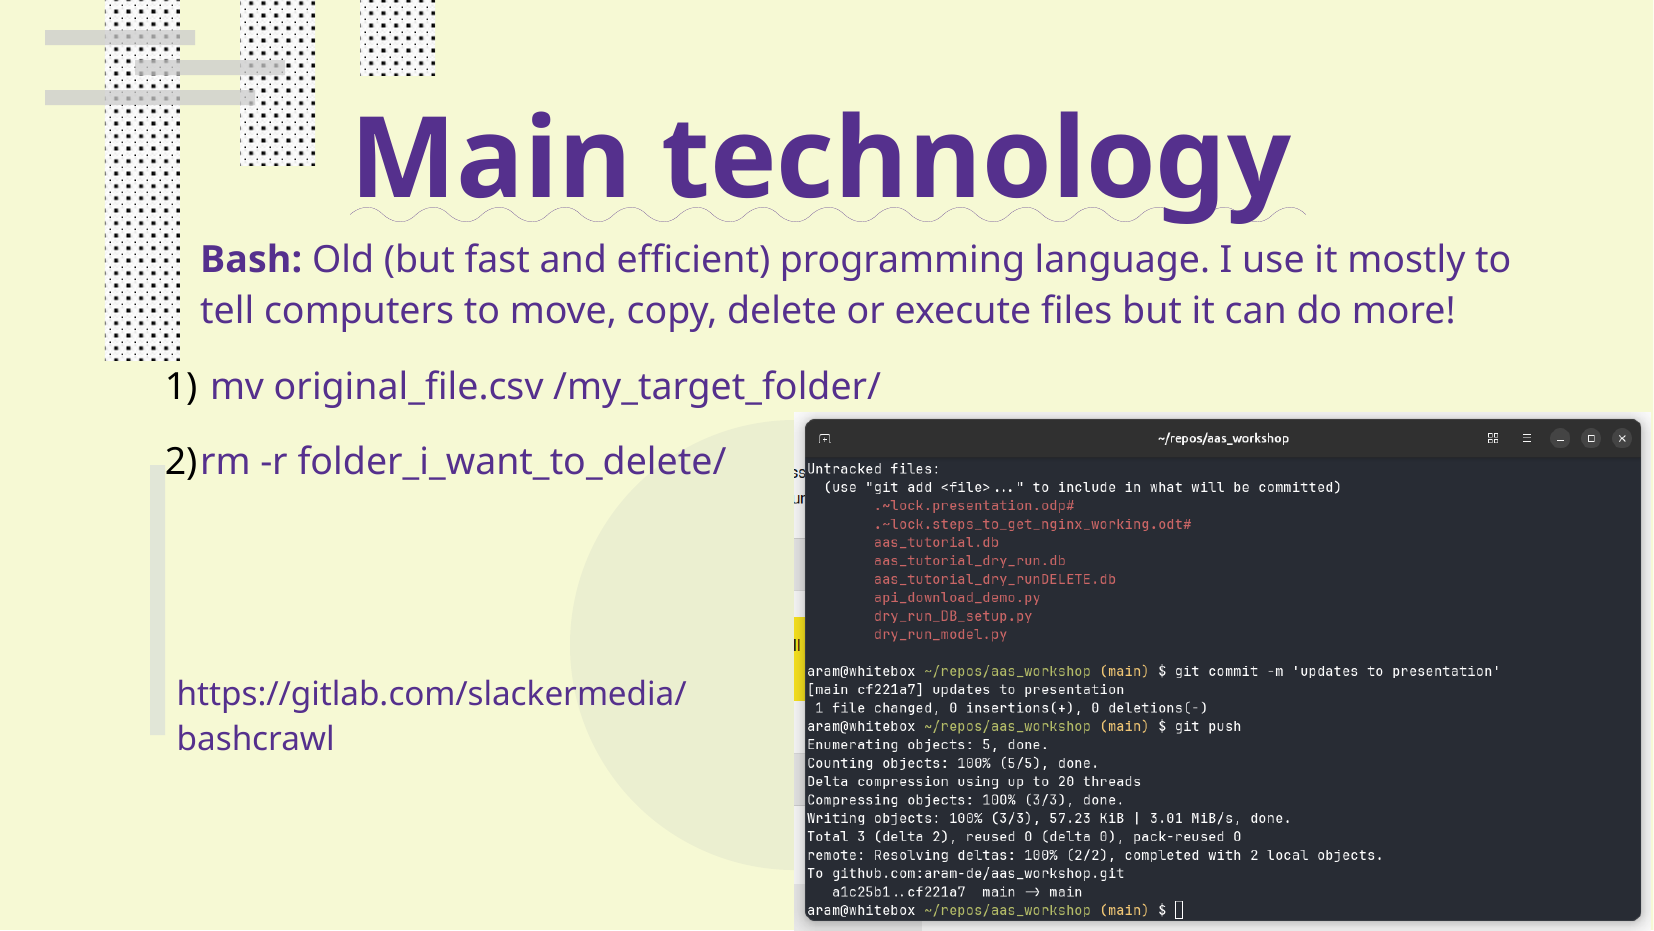

# Main technology
Bash: Old (but fast and efficient) programming language. I use it mostly to tell computers to move, copy, delete or execute files but it can do more!
 mv original_file.csv /my_target_folder/
rm -r folder_i_want_to_delete/
https://gitlab.com/slackermedia/bashcrawl